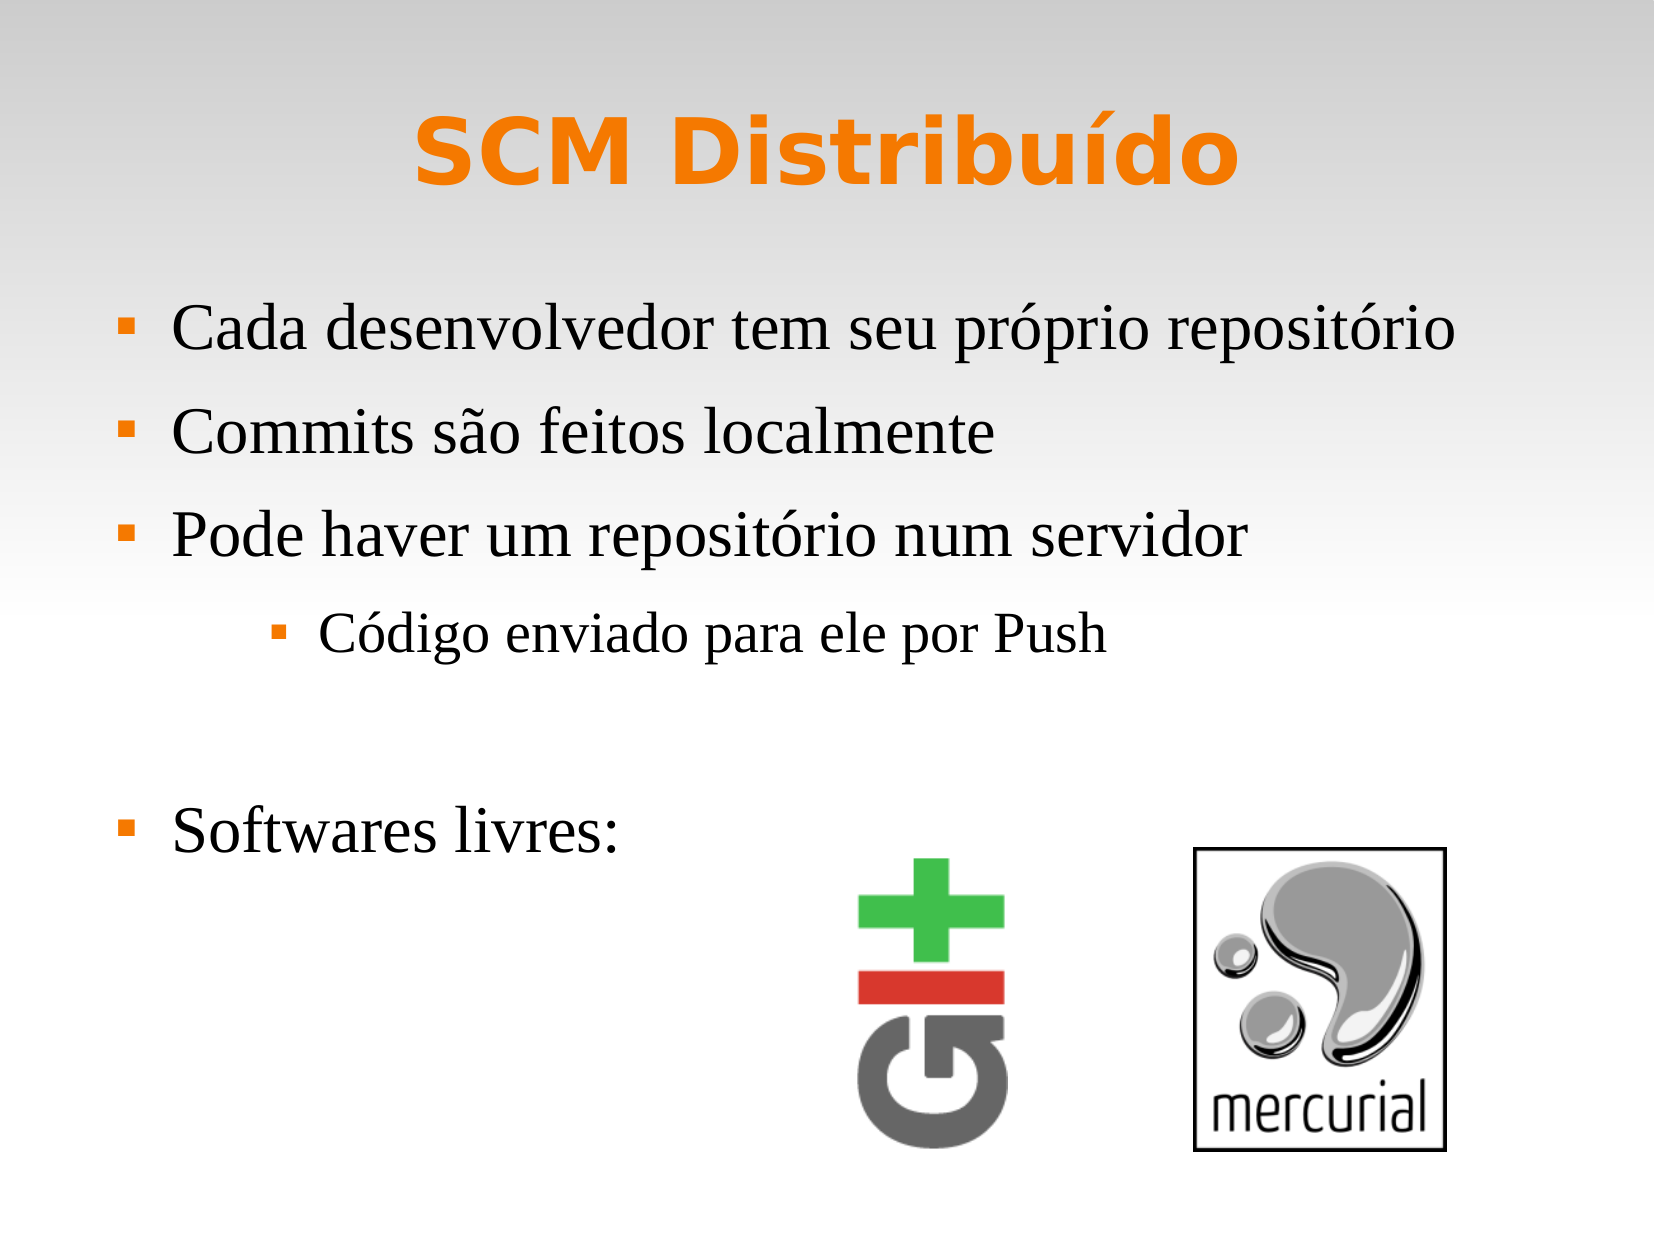

# SCM Distribuído
Cada desenvolvedor tem seu próprio repositório
Commits são feitos localmente
Pode haver um repositório num servidor
Código enviado para ele por Push
Softwares livres: